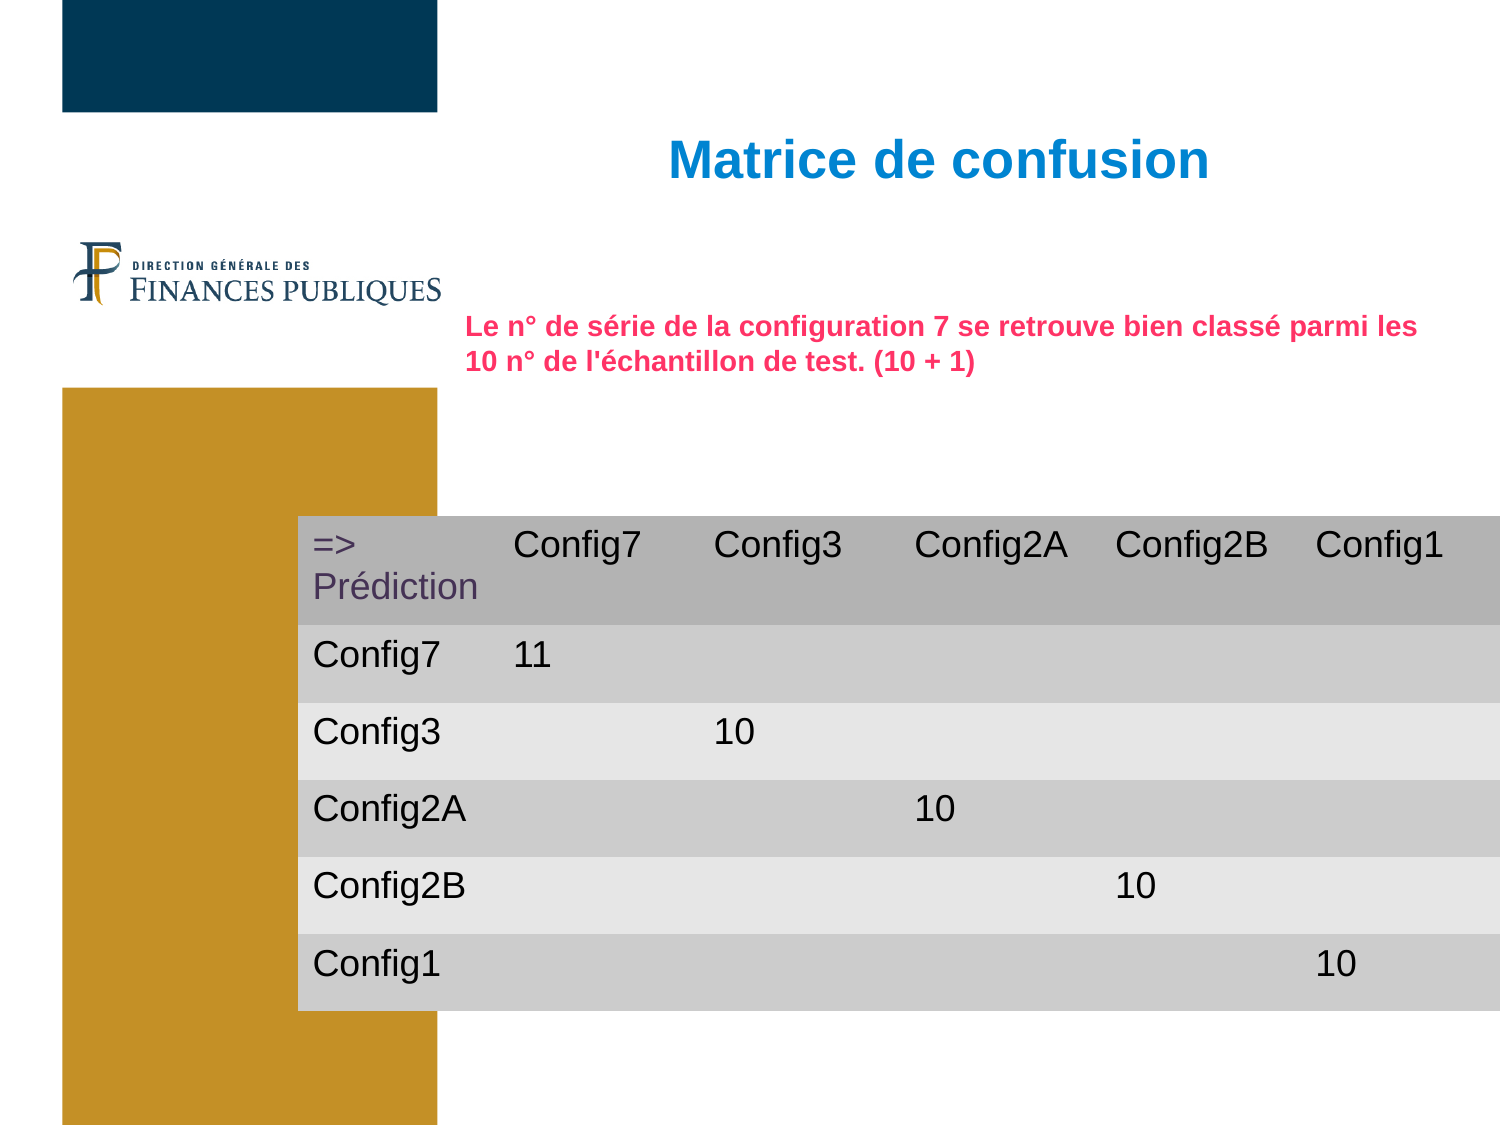

Matrice de confusion
Le n° de série de la configuration 7 se retrouve bien classé parmi les 10 n° de l'échantillon de test. (10 + 1)
| => Prédiction | Config7 | Config3 | Config2A | Config2B | Config1 |
| --- | --- | --- | --- | --- | --- |
| Config7 | 11 | | | | |
| Config3 | | 10 | | | |
| Config2A | | | 10 | | |
| Config2B | | | | 10 | |
| Config1 | | | | | 10 |
# MATRICE DE CONFUSION